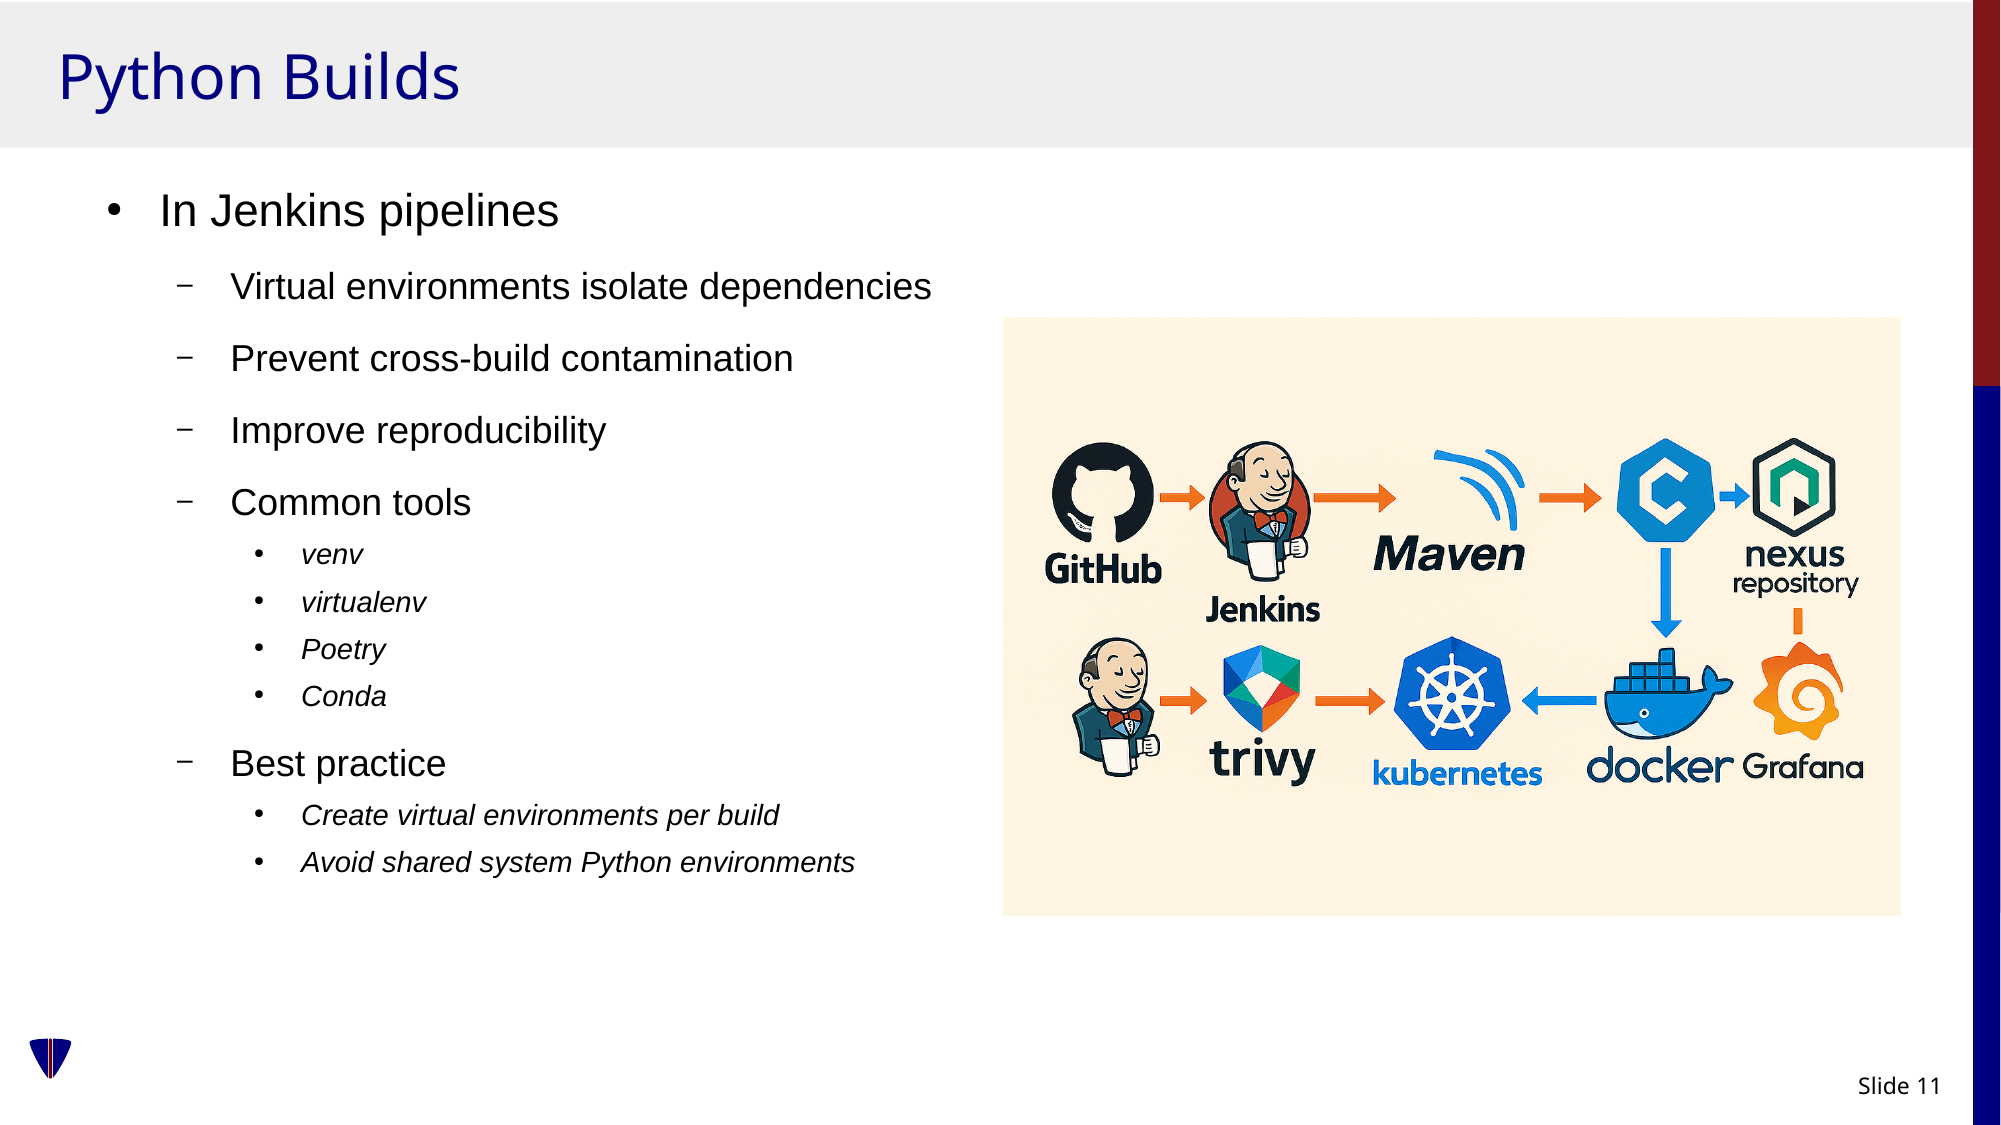

# Python Builds
In Jenkins pipelines
Virtual environments isolate dependencies
Prevent cross-build contamination
Improve reproducibility
Common tools
venv
virtualenv
Poetry
Conda
Best practice
Create virtual environments per build
Avoid shared system Python environments